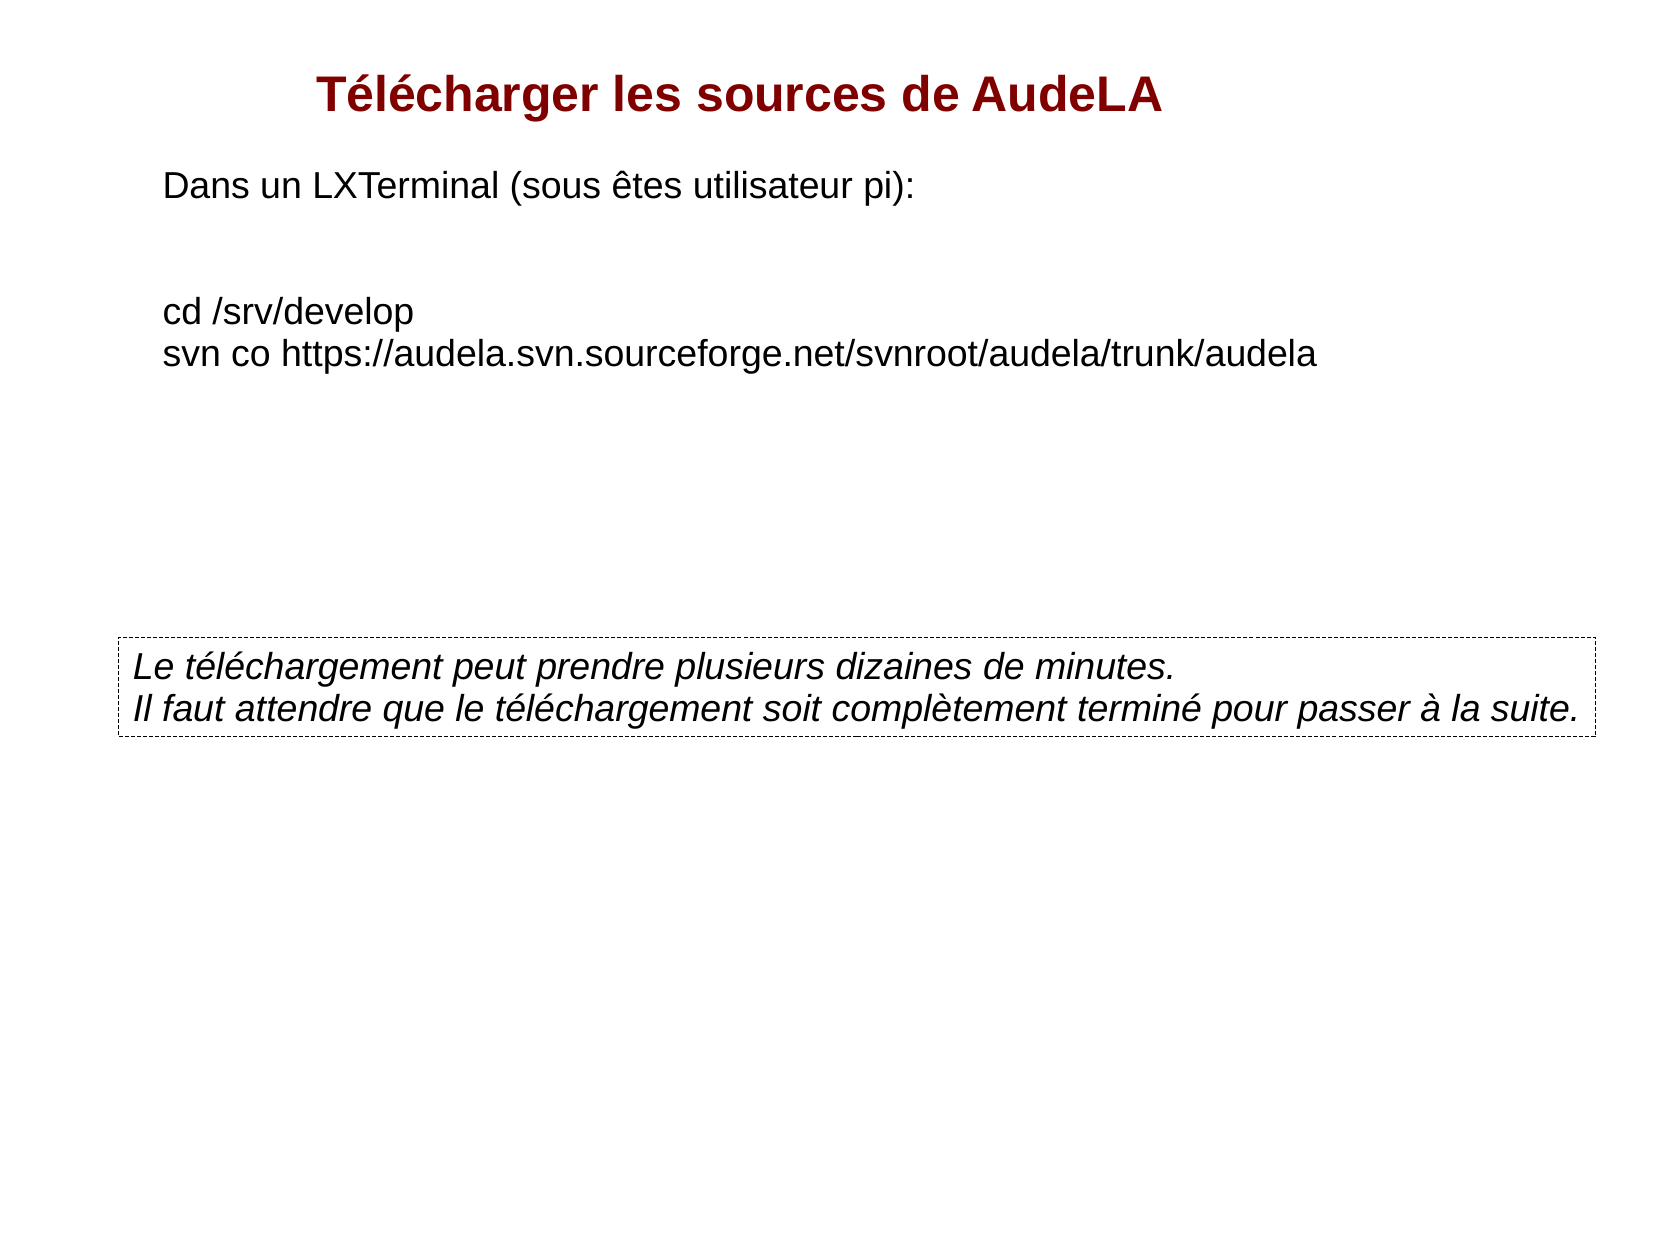

Télécharger les sources de AudeLA
Dans un LXTerminal (sous êtes utilisateur pi):
cd /srv/develop
svn co https://audela.svn.sourceforge.net/svnroot/audela/trunk/audela
Le téléchargement peut prendre plusieurs dizaines de minutes.
Il faut attendre que le téléchargement soit complètement terminé pour passer à la suite.